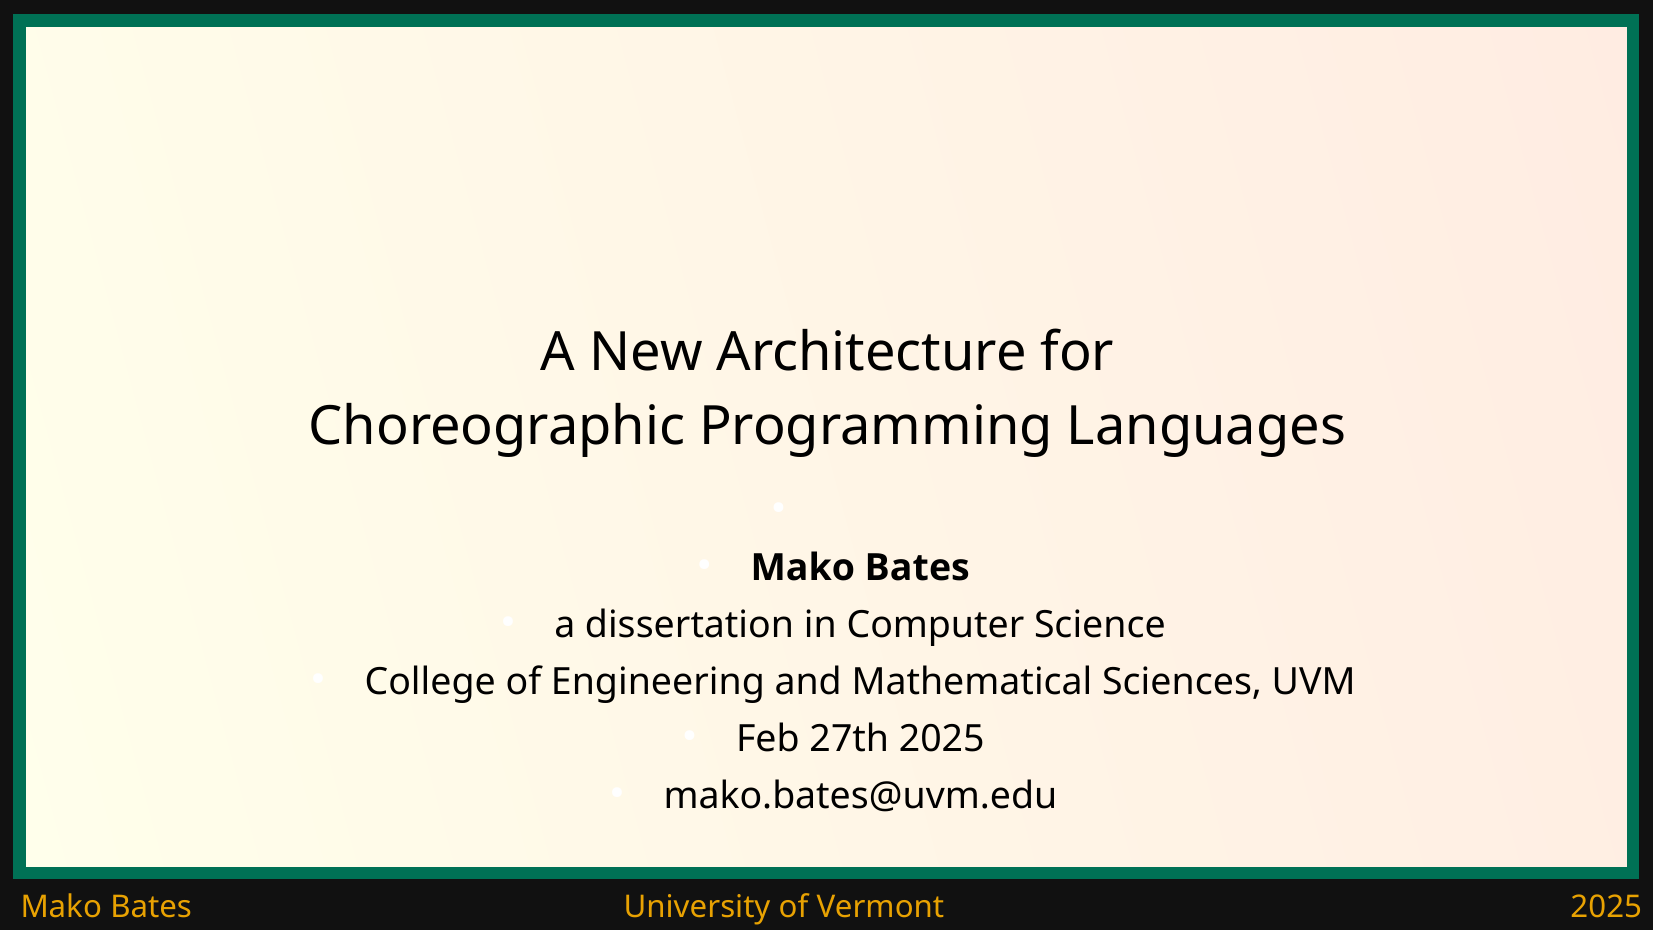

# A New Architecture for Choreographic Programming Languages
Mako Bates
a dissertation in Computer Science
College of Engineering and Mathematical Sciences, UVM
Feb 27th 2025
mako.bates@uvm.edu